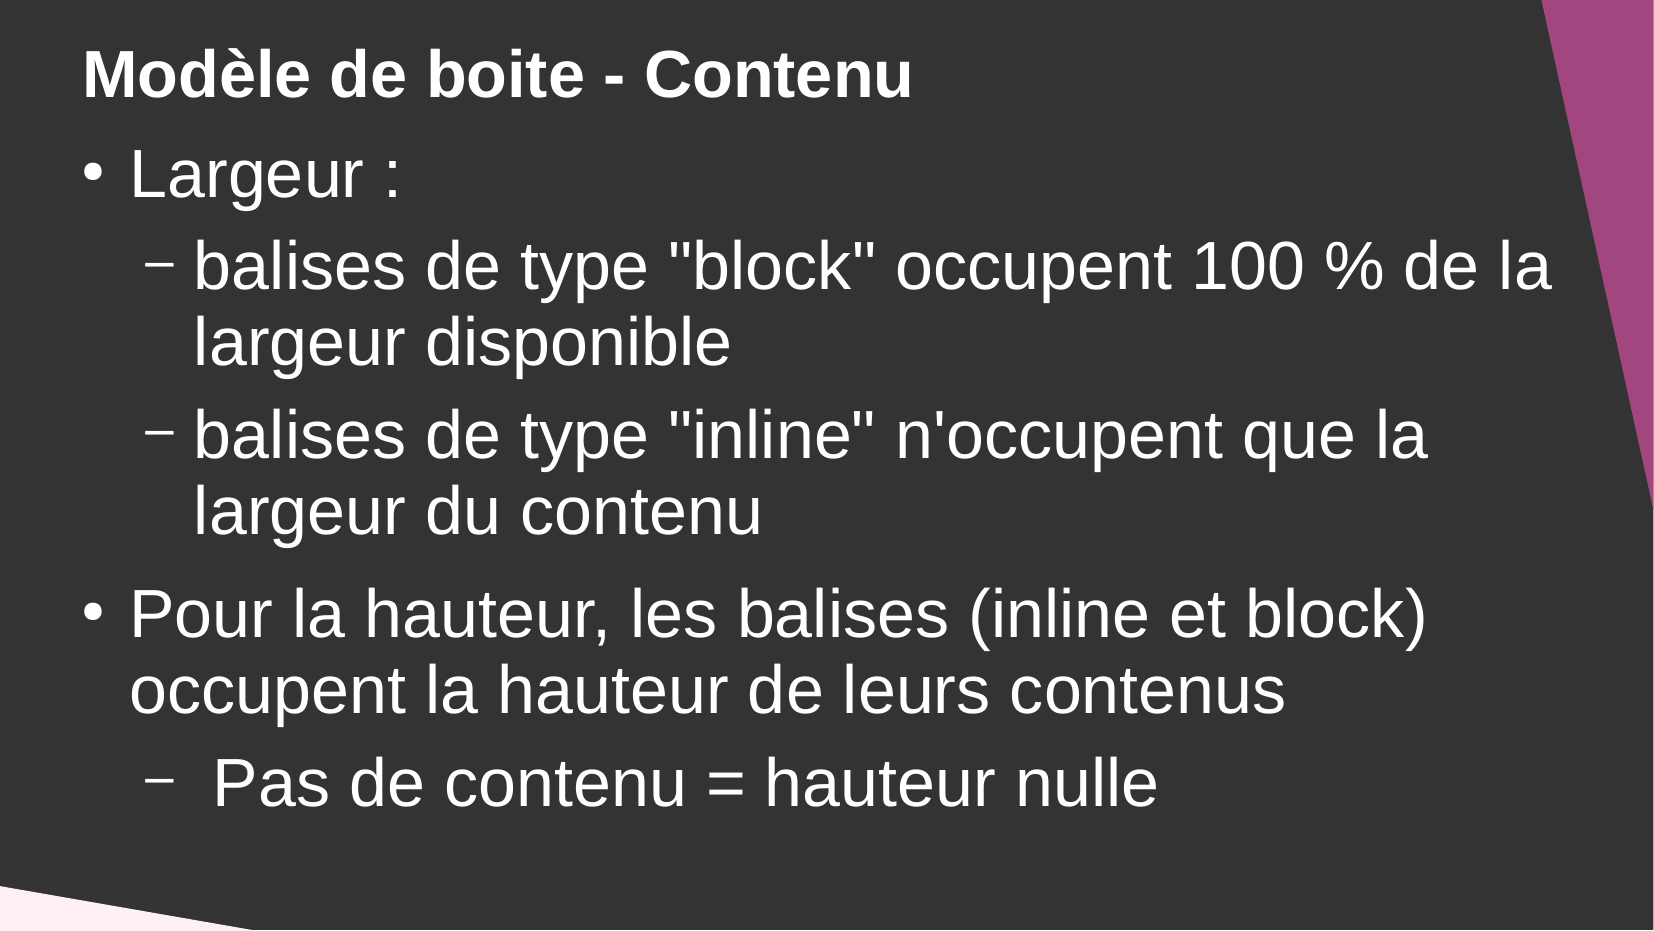

# Modèle de boite - Contenu
Largeur :
balises de type "block" occupent 100 % de la largeur disponible
balises de type "inline" n'occupent que la largeur du contenu
Pour la hauteur, les balises (inline et block) occupent la hauteur de leurs contenus
 Pas de contenu = hauteur nulle